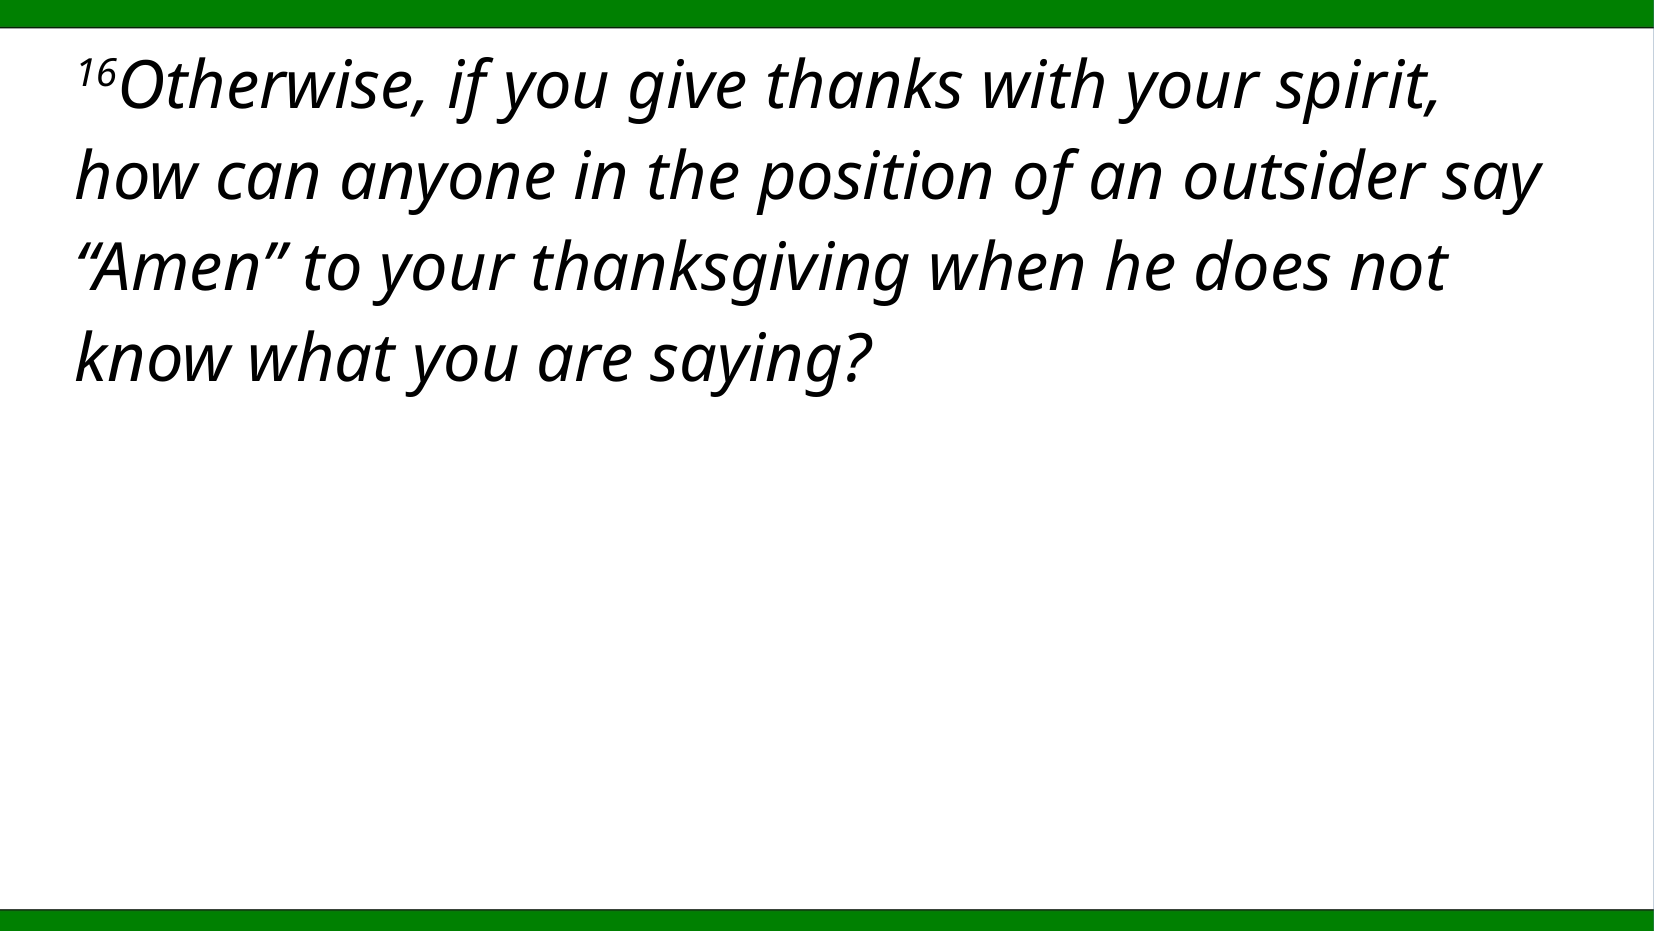

16Otherwise, if you give thanks with your spirit, how can anyone in the position of an outsider say “Amen” to your thanksgiving when he does not know what you are saying?